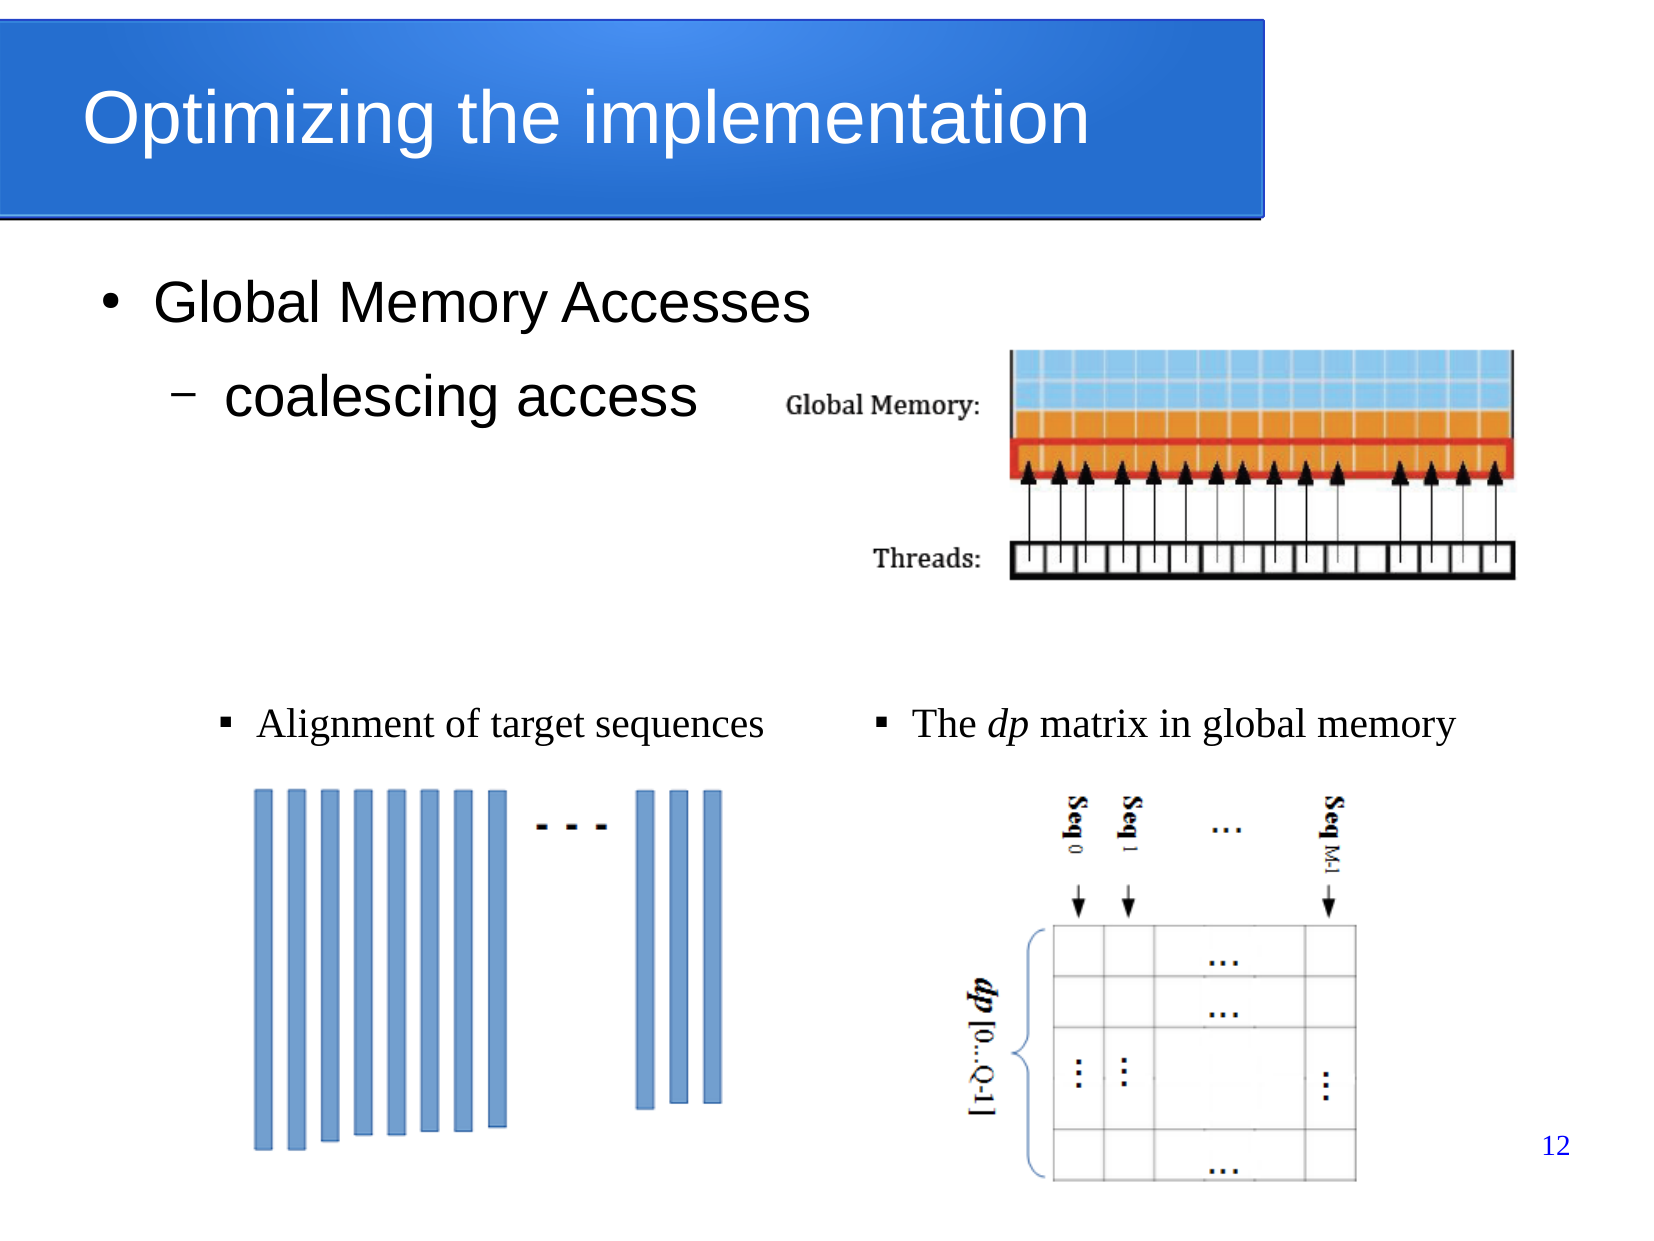

# Optimizing the implementation
Global Memory Accesses
coalescing access
Alignment of target sequences
The dp matrix in global memory
12